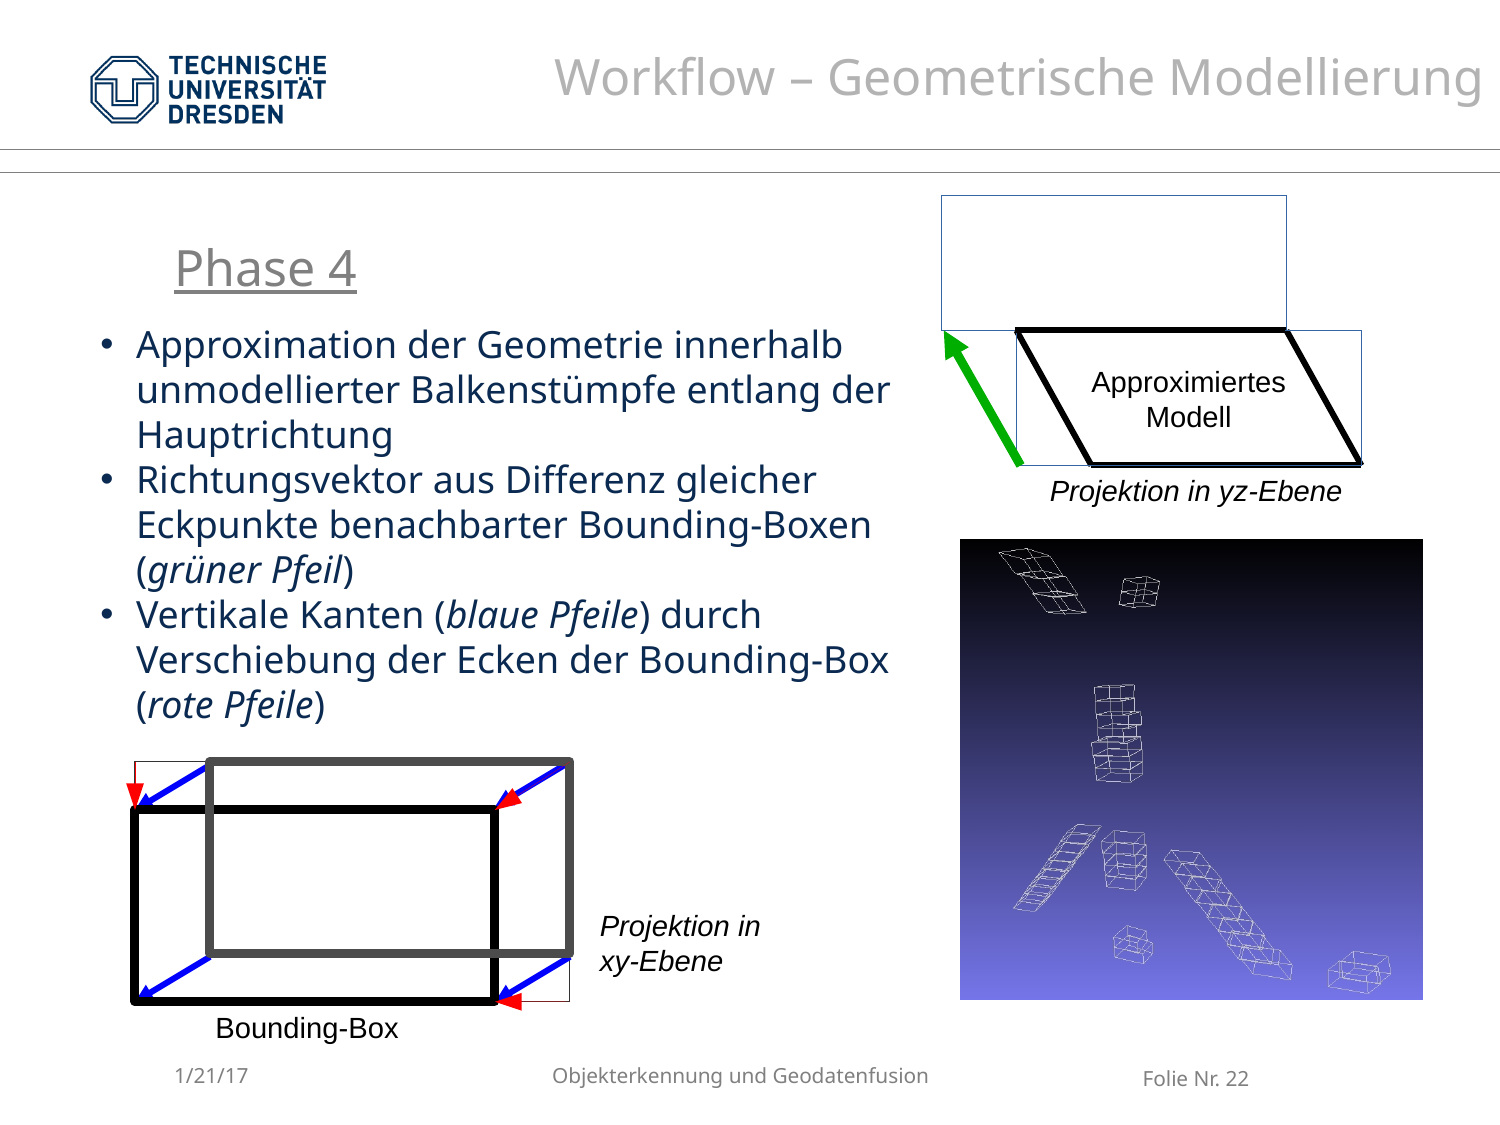

Workflow – Geometrische Modellierung
Phase 4
Approximation der Geometrie innerhalb unmodellierter Balkenstümpfe entlang der Hauptrichtung
Richtungsvektor aus Differenz gleicher Eckpunkte benachbarter Bounding-Boxen (grüner Pfeil)
Vertikale Kanten (blaue Pfeile) durch Verschiebung der Ecken der Bounding-Box (rote Pfeile)
Approximiertes
Modell
Projektion in yz-Ebene
Projektion in
xy-Ebene
Bounding-Box
1/21/17